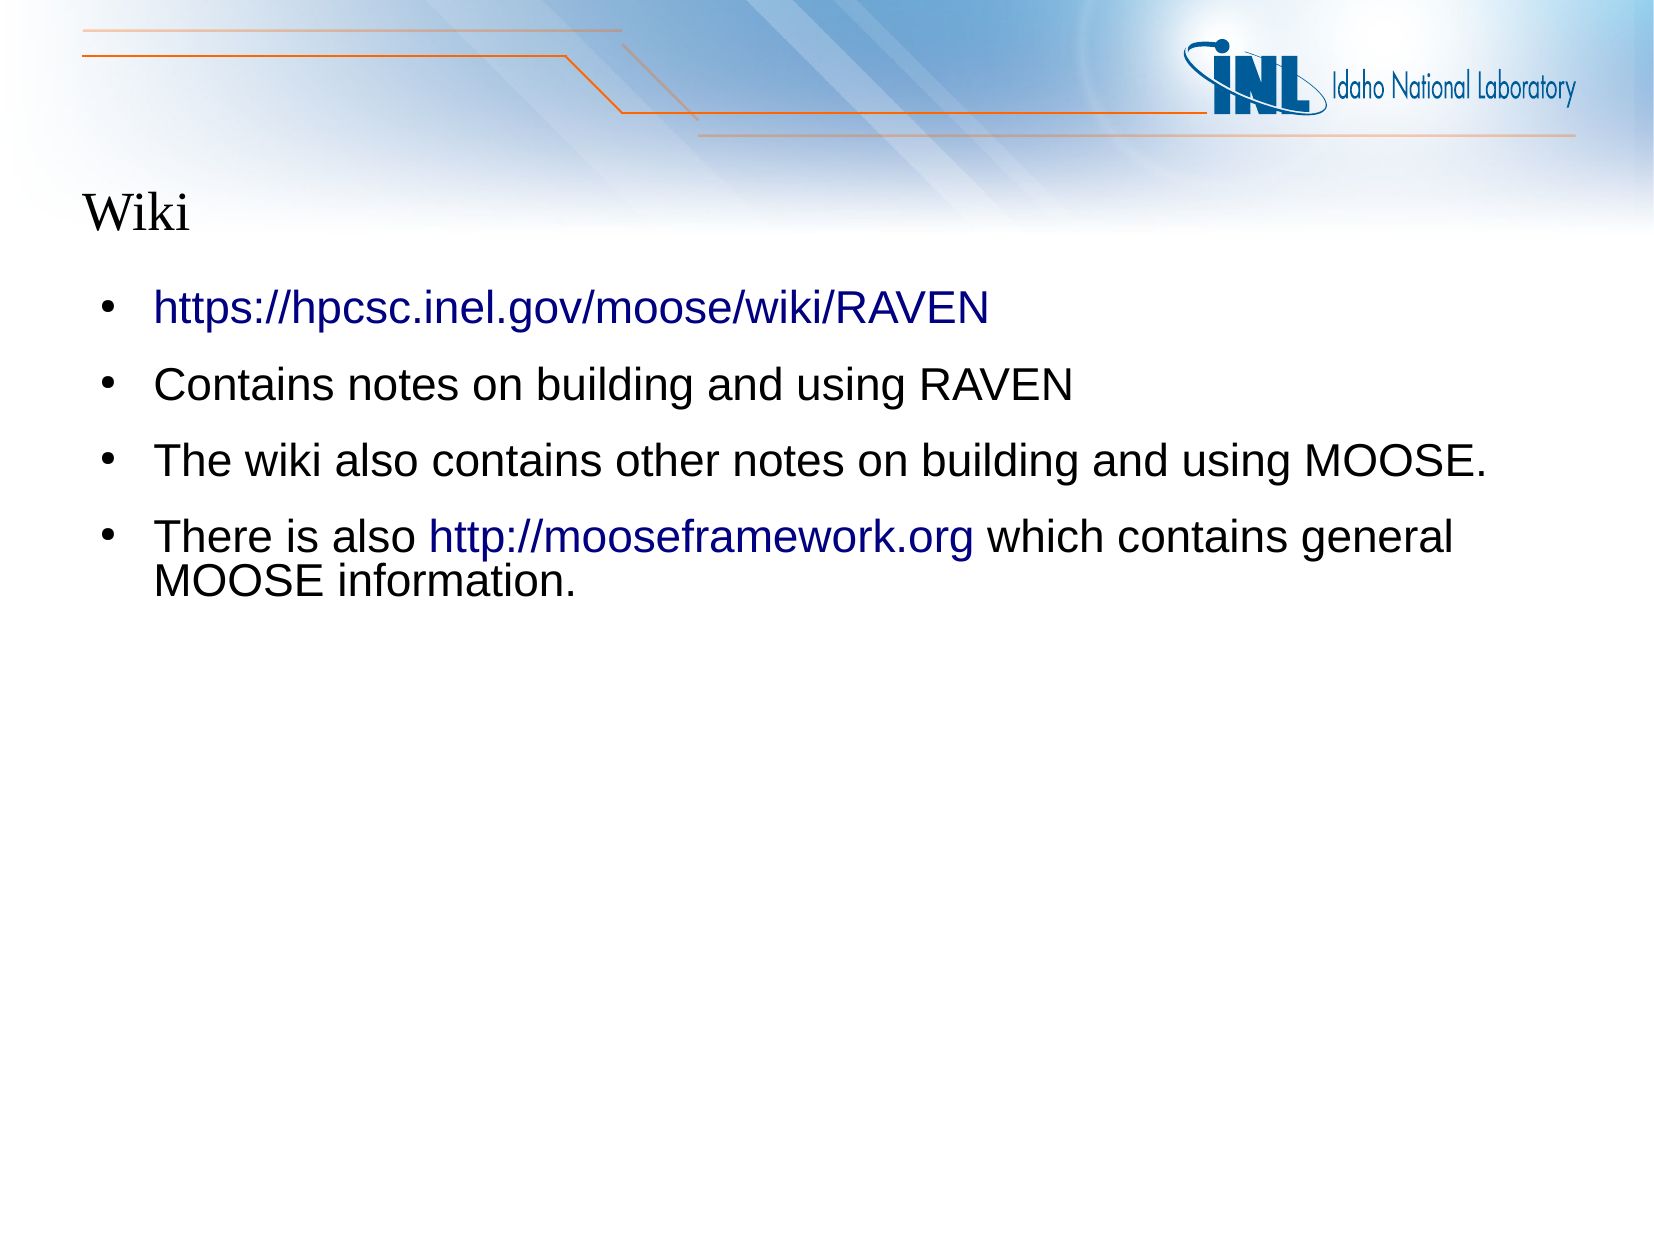

# Wiki
https://hpcsc.inel.gov/moose/wiki/RAVEN
Contains notes on building and using RAVEN
The wiki also contains other notes on building and using MOOSE.
There is also http://mooseframework.org which contains general MOOSE information.